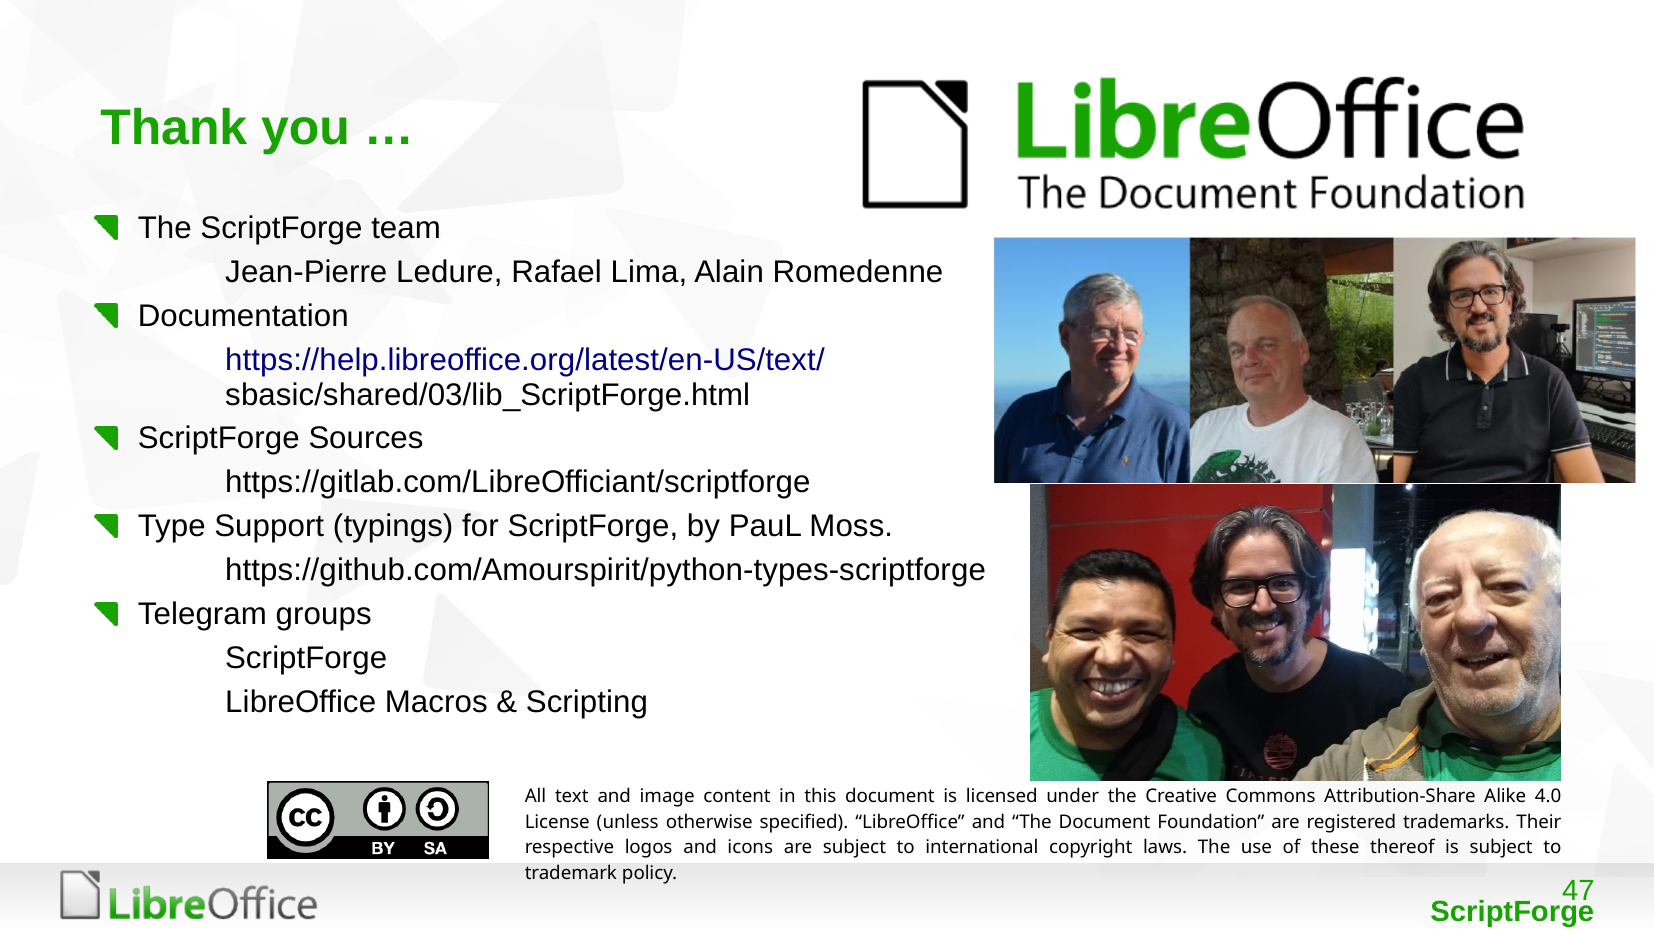

# Thank you …
The ScriptForge team
Jean-Pierre Ledure, Rafael Lima, Alain Romedenne
Documentation
https://help.libreoffice.org/latest/en-US/text/
sbasic/shared/03/lib_ScriptForge.html
ScriptForge Sources
https://gitlab.com/LibreOfficiant/scriptforge
Type Support (typings) for ScriptForge, by PauL Moss.
https://github.com/Amourspirit/python-types-scriptforge
Telegram groups
ScriptForge
LibreOffice Macros & Scripting
47
ScriptForge